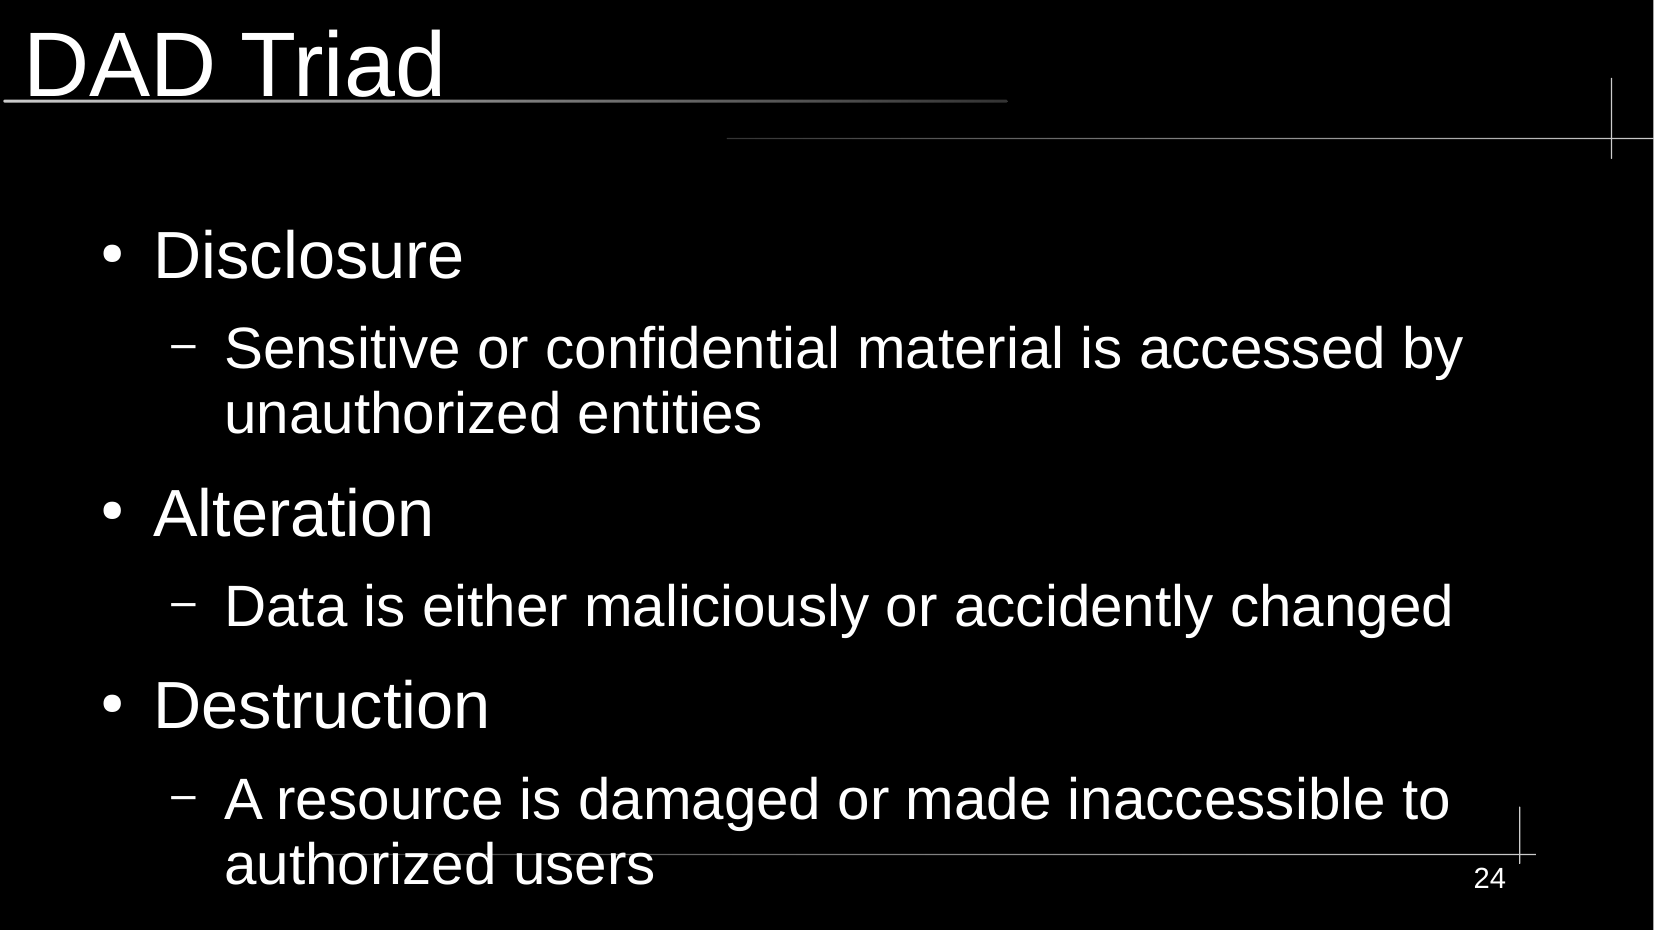

# DAD Triad
Disclosure
Sensitive or confidential material is accessed by unauthorized entities
Alteration
Data is either maliciously or accidently changed
Destruction
A resource is damaged or made inaccessible to authorized users
24